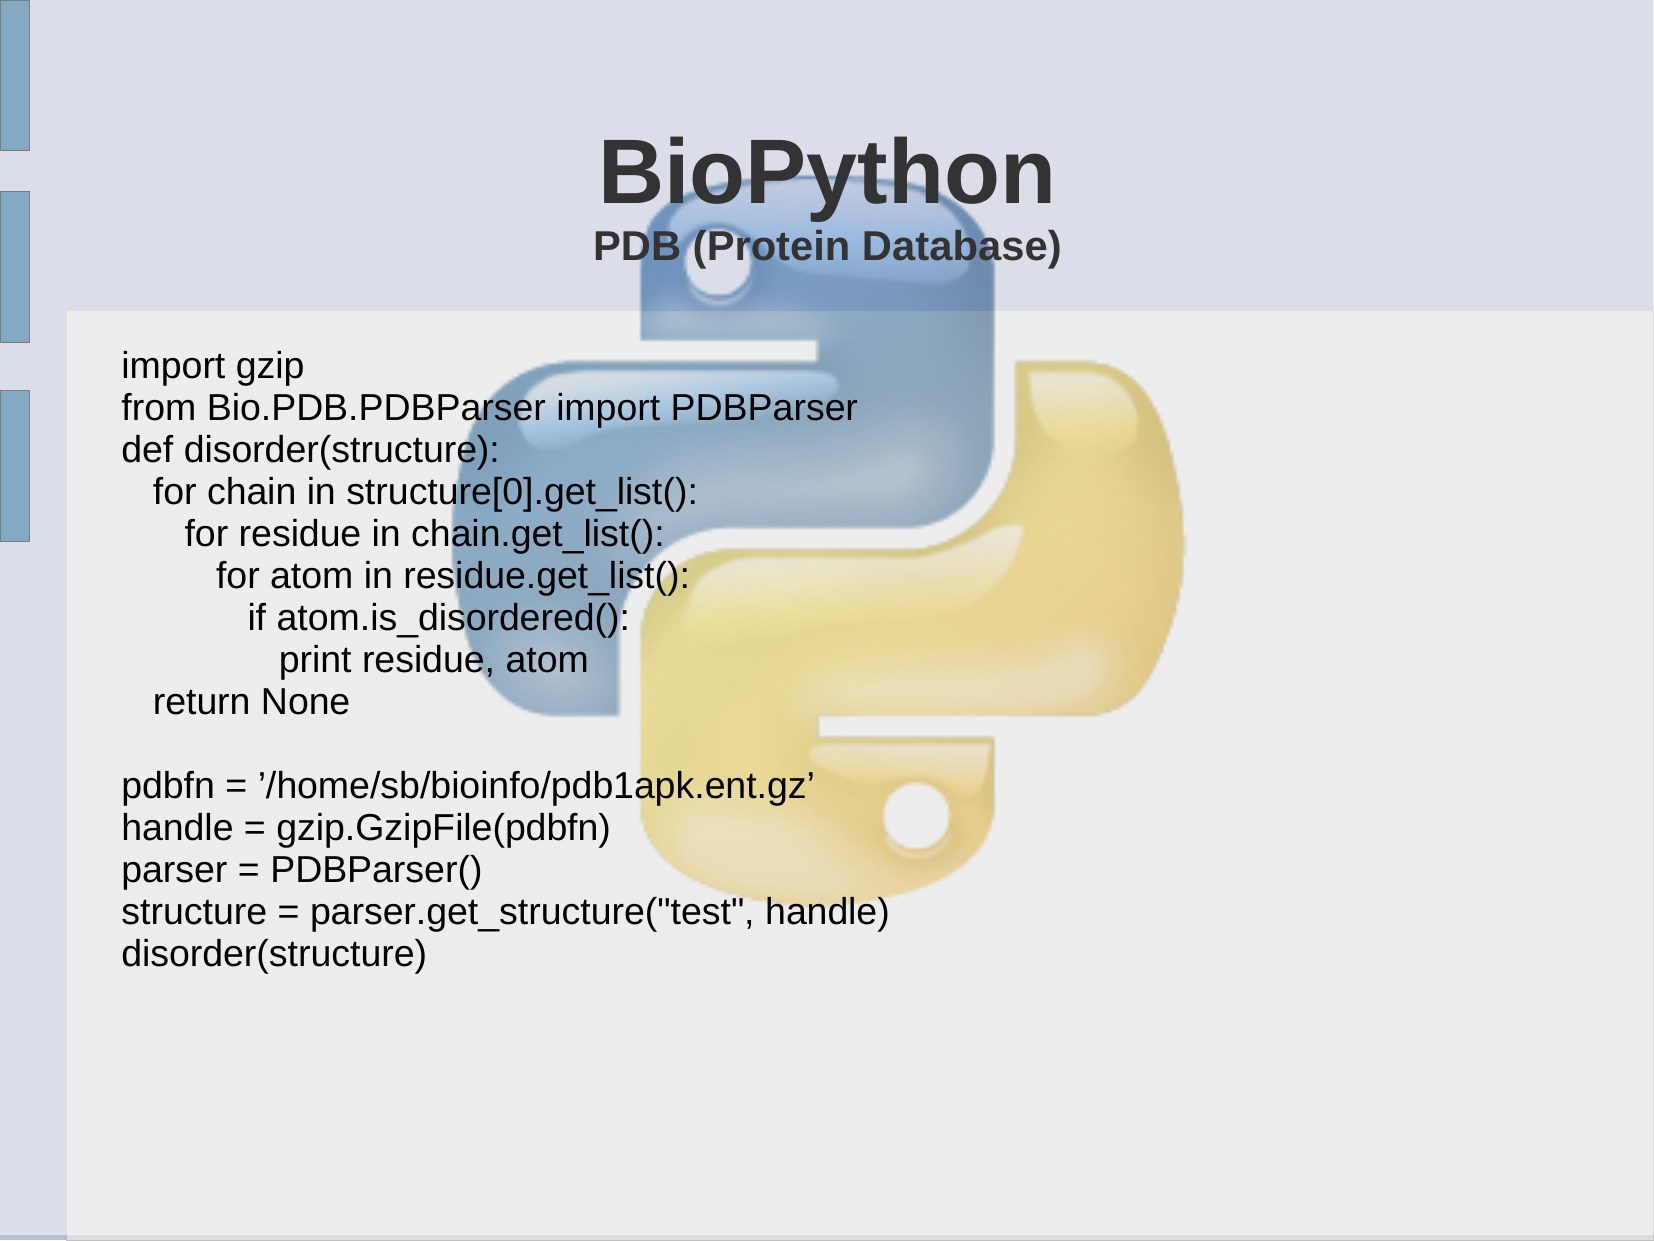

# BioPython PDB (Protein Database)
import gzip
from Bio.PDB.PDBParser import PDBParser
def disorder(structure):
 for chain in structure[0].get_list():
 for residue in chain.get_list():
 for atom in residue.get_list():
 if atom.is_disordered():
 print residue, atom
 return None
pdbfn = ’/home/sb/bioinfo/pdb1apk.ent.gz’
handle = gzip.GzipFile(pdbfn)
parser = PDBParser()
structure = parser.get_structure("test", handle)
disorder(structure)